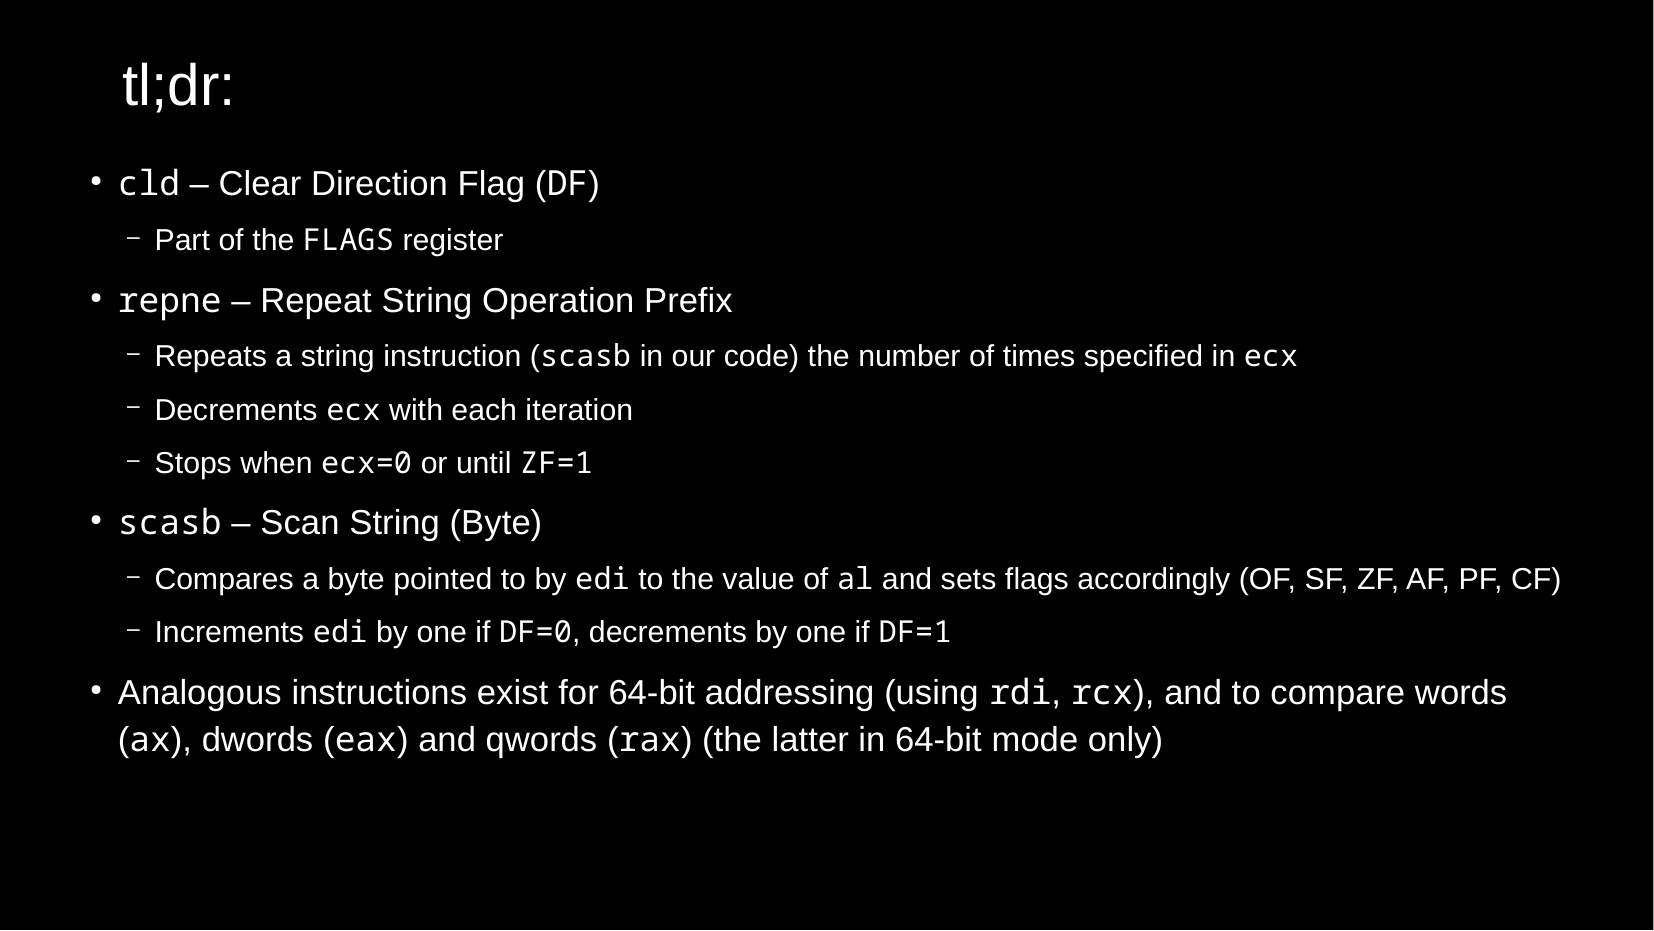

tl;dr:
# cld – Clear Direction Flag (DF)
Part of the FLAGS register
repne – Repeat String Operation Prefix
Repeats a string instruction (scasb in our code) the number of times specified in ecx
Decrements ecx with each iteration
Stops when ecx=0 or until ZF=1
scasb – Scan String (Byte)
Compares a byte pointed to by edi to the value of al and sets flags accordingly (OF, SF, ZF, AF, PF, CF)
Increments edi by one if DF=0, decrements by one if DF=1
Analogous instructions exist for 64-bit addressing (using rdi, rcx), and to compare words (ax), dwords (eax) and qwords (rax) (the latter in 64-bit mode only)